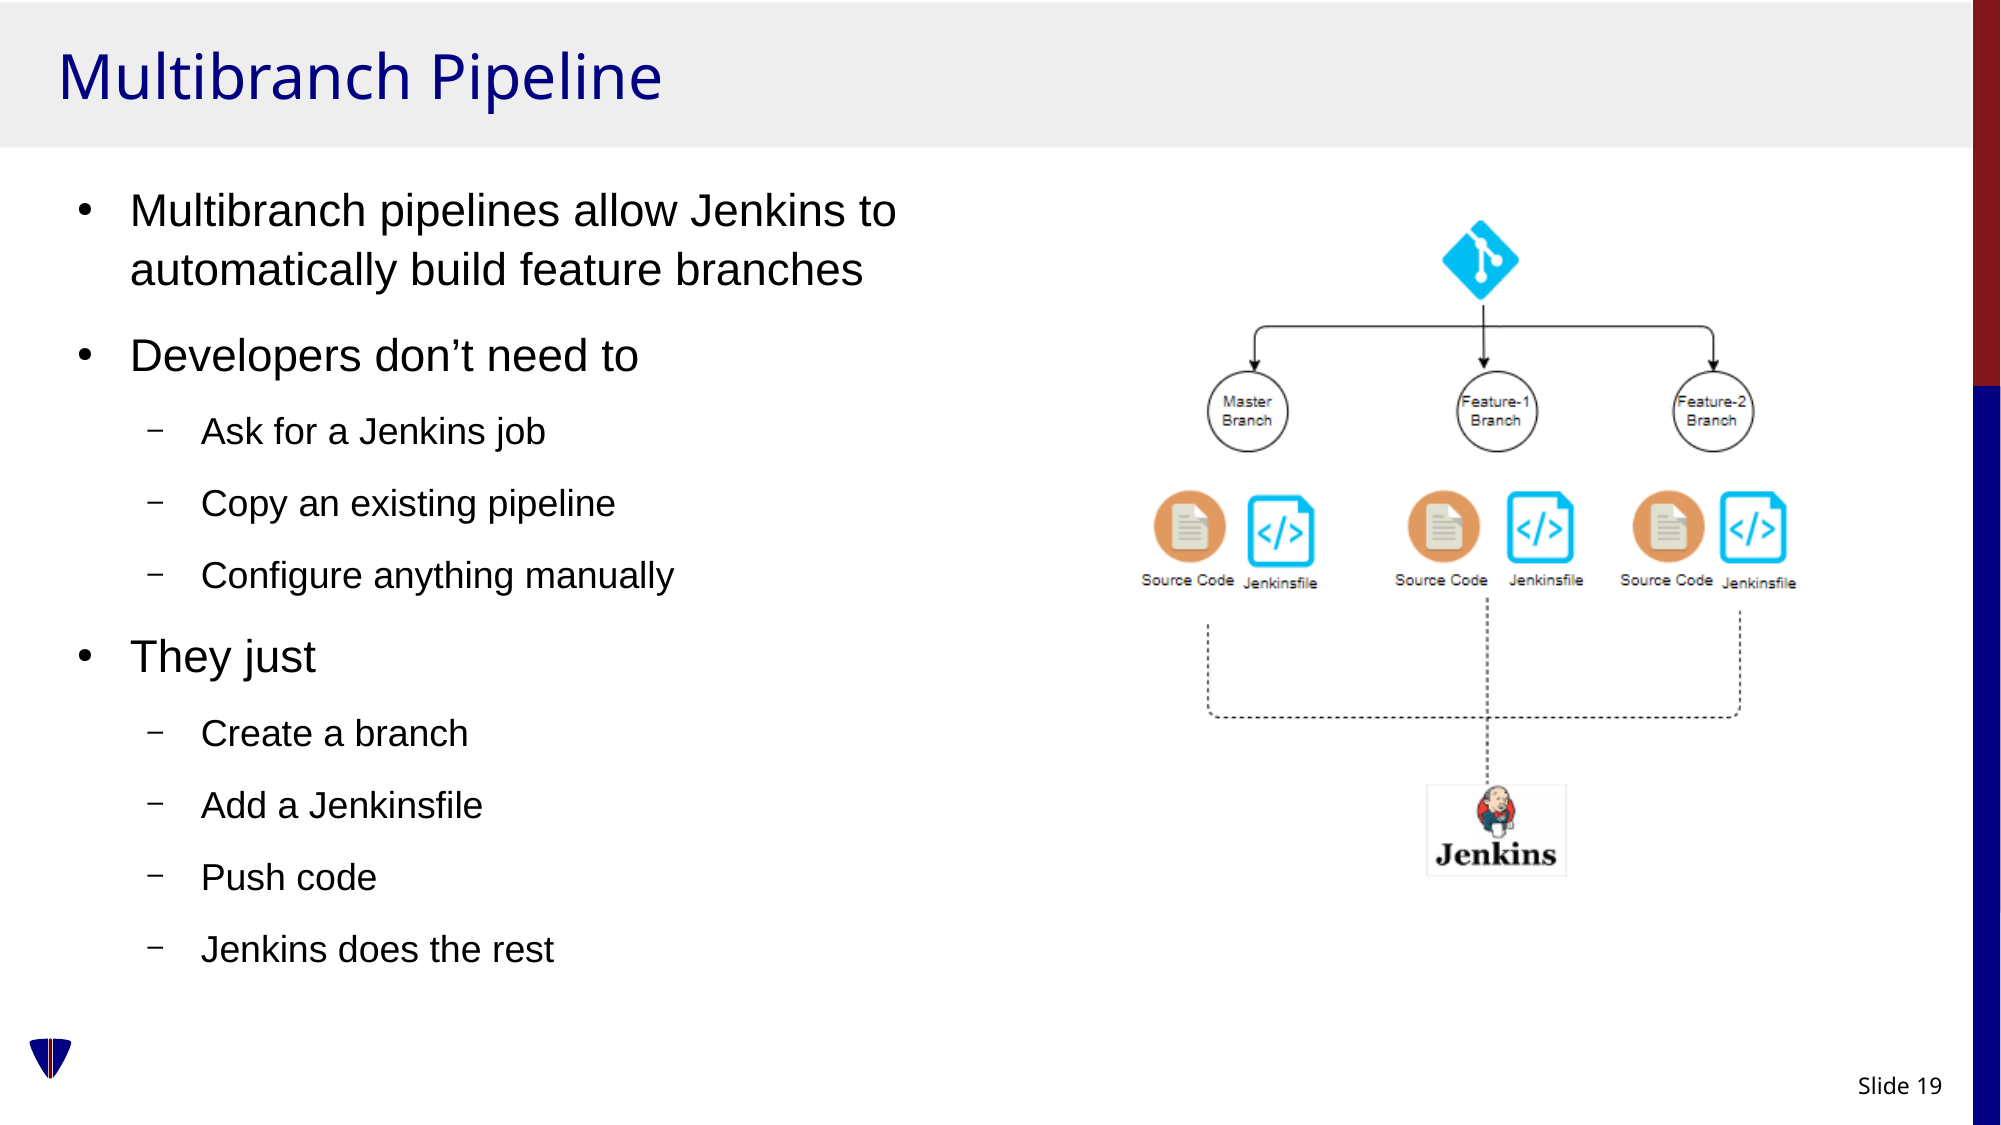

# Multibranch Pipeline
Multibranch pipelines allow Jenkins to automatically build feature branches
Developers don’t need to
Ask for a Jenkins job
Copy an existing pipeline
Configure anything manually
They just
Create a branch
Add a Jenkinsfile
Push code
Jenkins does the rest